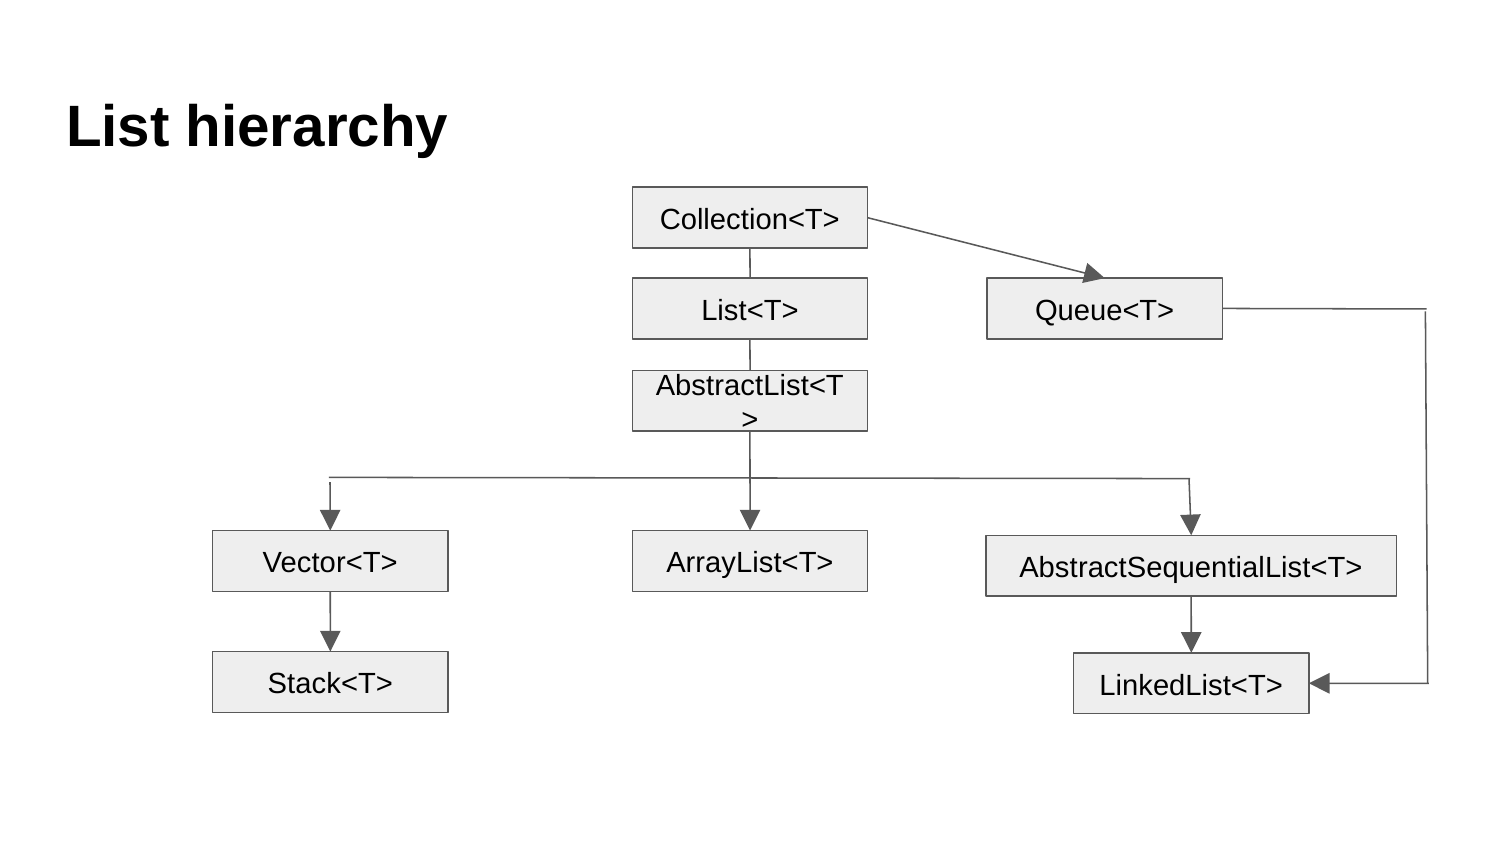

# List hierarchy
Collection<T>
List<T>
Queue<T>
AbstractList<T>
Vector<T>
ArrayList<T>
AbstractSequentialList<T>
Stack<T>
LinkedList<T>